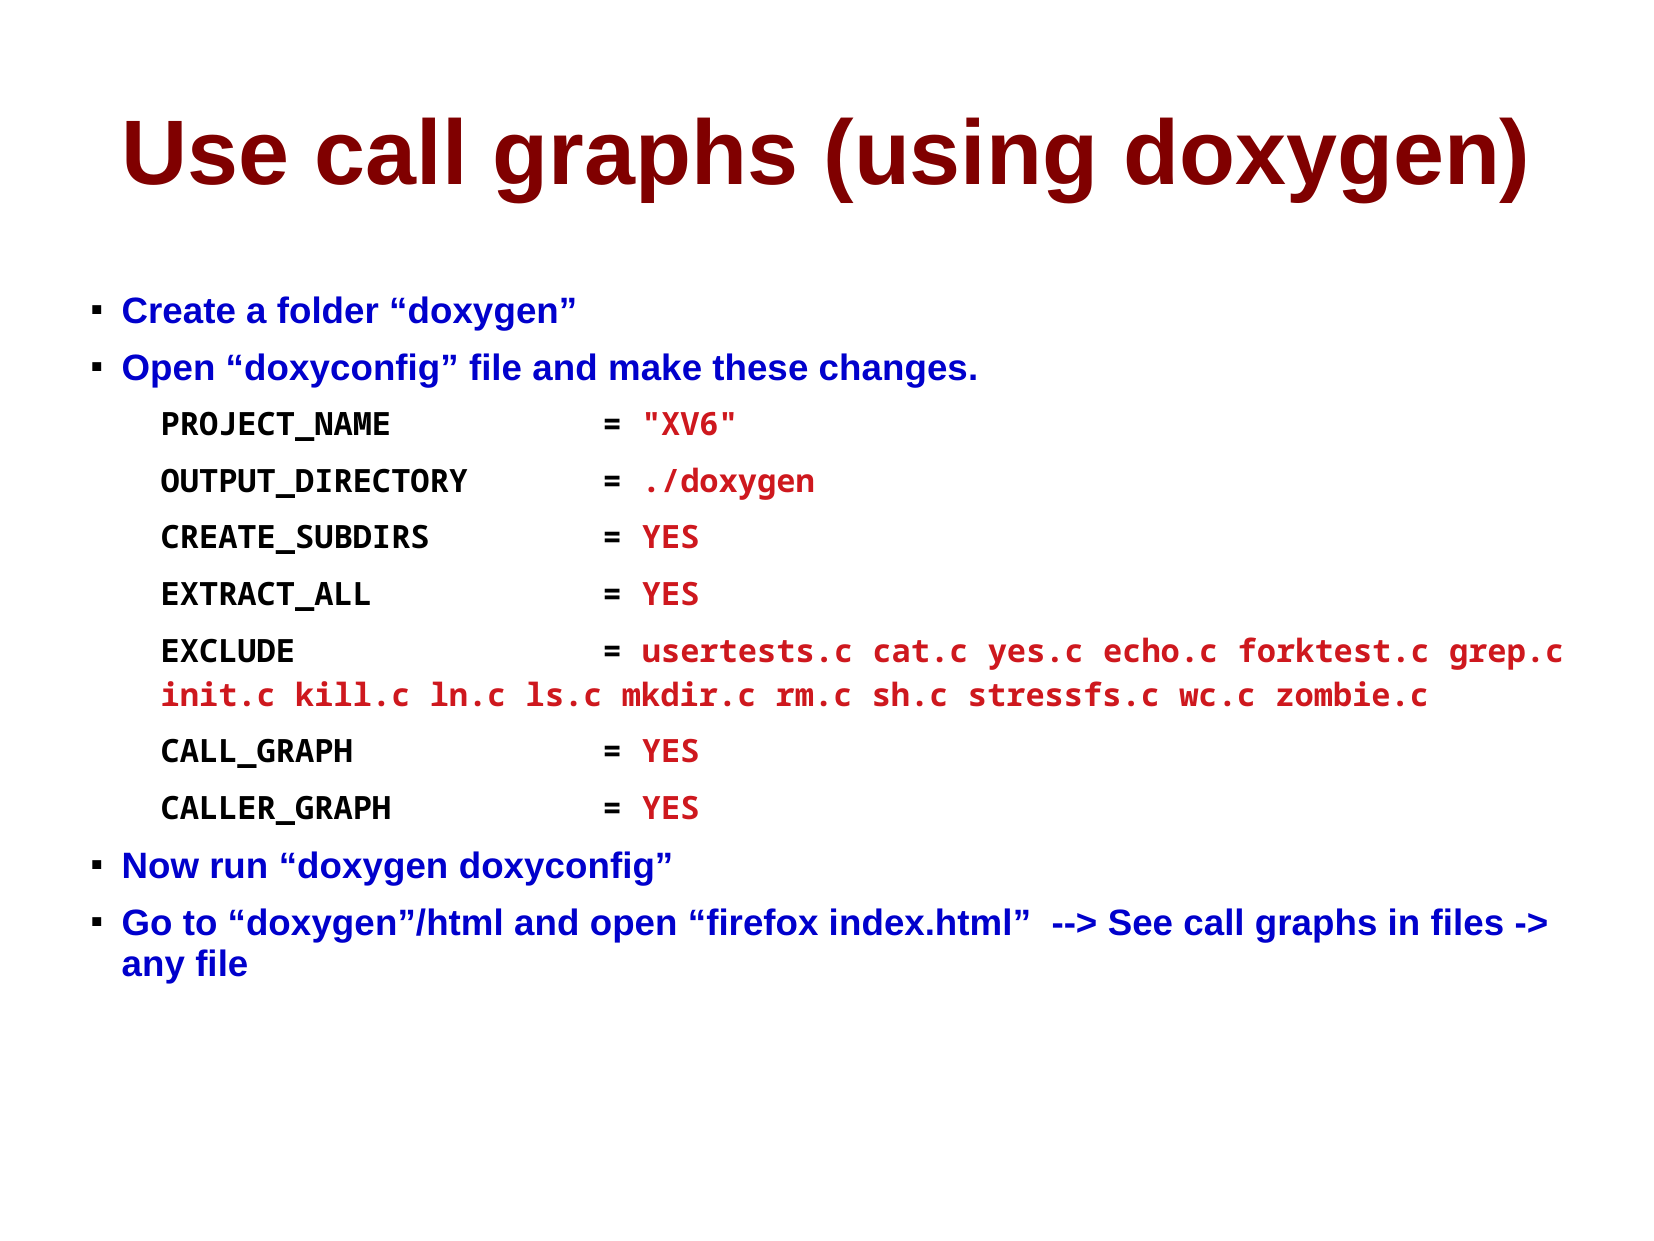

# Use call graphs (using doxygen)
Create a folder “doxygen”
Open “doxyconfig” file and make these changes.
PROJECT_NAME = "XV6"
OUTPUT_DIRECTORY = ./doxygen
CREATE_SUBDIRS = YES
EXTRACT_ALL = YES
EXCLUDE = usertests.c cat.c yes.c echo.c forktest.c grep.c init.c kill.c ln.c ls.c mkdir.c rm.c sh.c stressfs.c wc.c zombie.c
CALL_GRAPH = YES
CALLER_GRAPH = YES
Now run “doxygen doxyconfig”
Go to “doxygen”/html and open “firefox index.html” --> See call graphs in files -> any file